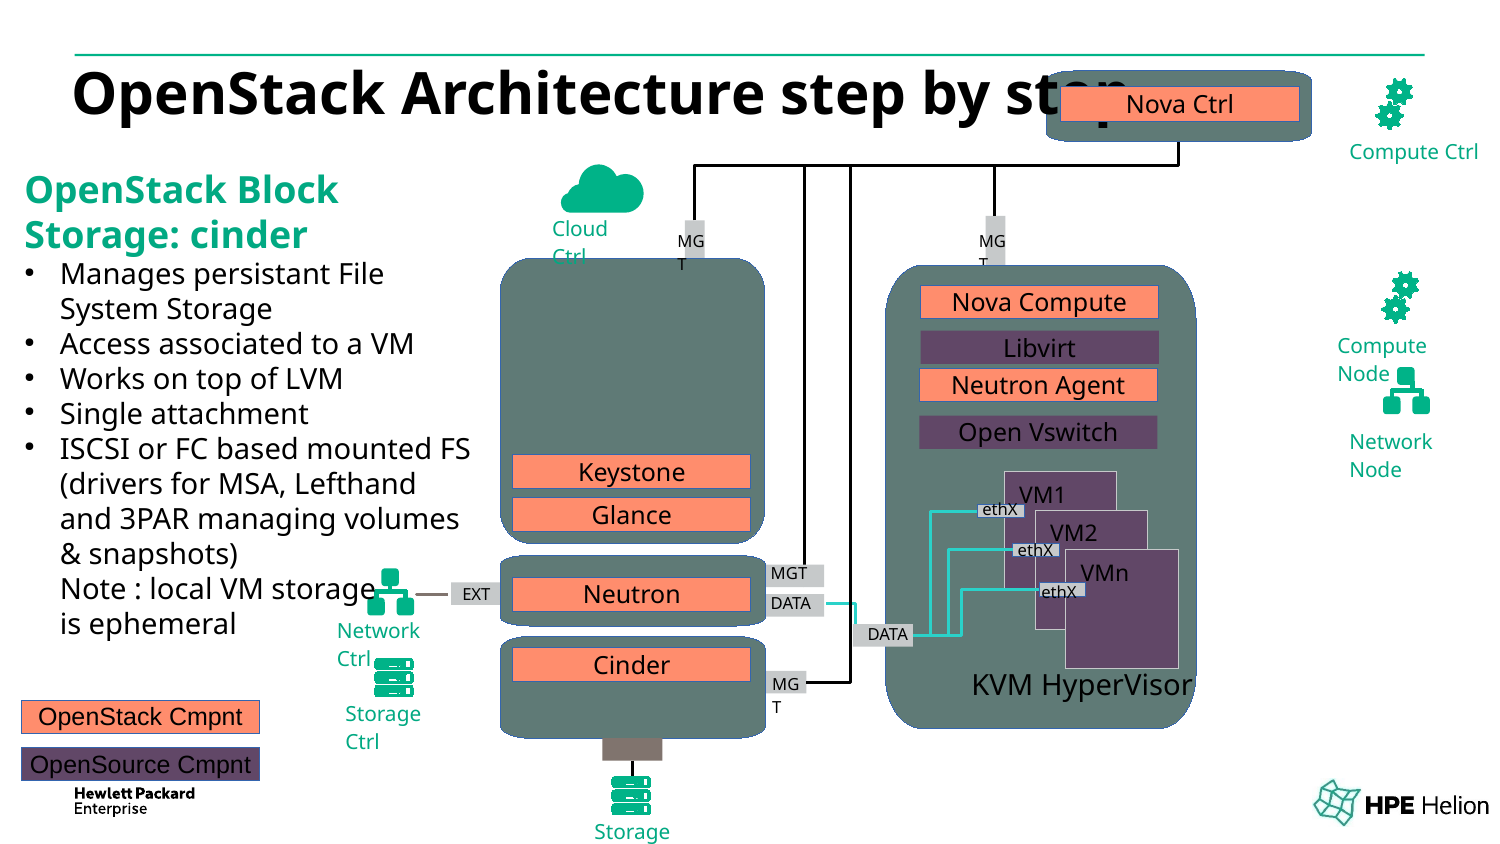

# OpenStack Architecture step by step
Compute Ctrl
Nova Ctrl
Cloud Ctrl
OpenStack Block Storage: cinder
Manages persistant File System Storage
Access associated to a VM
Works on top of LVM
Single attachment
ISCSI or FC based mounted FS (drivers for MSA, Lefthand and 3PAR managing volumes & snapshots)
Note : local VM storage
is ephemeral
MGT
MGT
 KVM HyperVisor
Compute Node
Nova Compute
Libvirt
Network Node
Neutron Agent
Open Vswitch
Keystone
VM1
ethX
Glance
VM2
ethX
VMn
MGT
Network Ctrl
ethX
EXT
Neutron
DATA
DATA
Cinder
Storage Ctrl
MGT
OpenStack Cmpnt
OpenSource Cmpnt
Storage